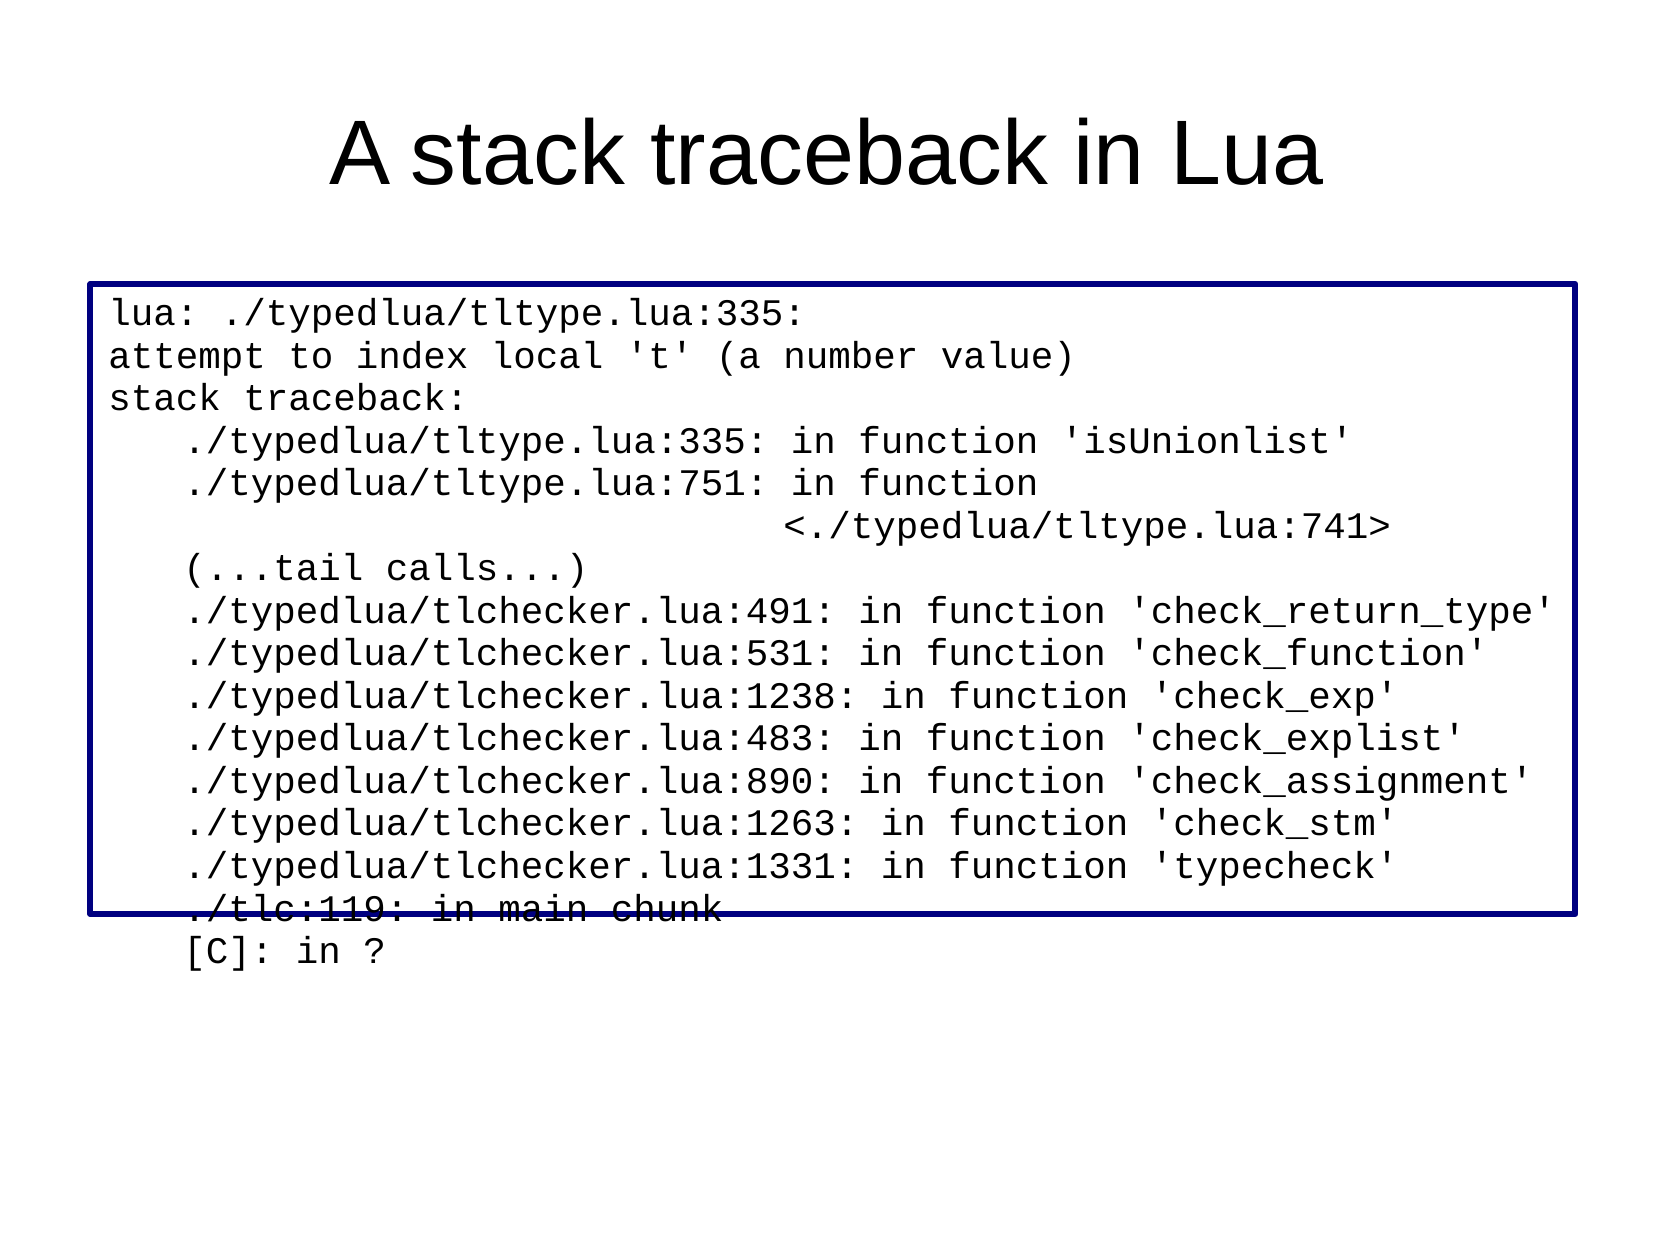

# A stack traceback in Lua
lua: ./typedlua/tltype.lua:335:
attempt to index local 't' (a number value)
stack traceback:
	./typedlua/tltype.lua:335: in function 'isUnionlist'
	./typedlua/tltype.lua:751: in function
 <./typedlua/tltype.lua:741>
	(...tail calls...)
	./typedlua/tlchecker.lua:491: in function 'check_return_type'
	./typedlua/tlchecker.lua:531: in function 'check_function'
	./typedlua/tlchecker.lua:1238: in function 'check_exp'
	./typedlua/tlchecker.lua:483: in function 'check_explist'
	./typedlua/tlchecker.lua:890: in function 'check_assignment'
	./typedlua/tlchecker.lua:1263: in function 'check_stm'
	./typedlua/tlchecker.lua:1331: in function 'typecheck'
	./tlc:119: in main chunk
	[C]: in ?